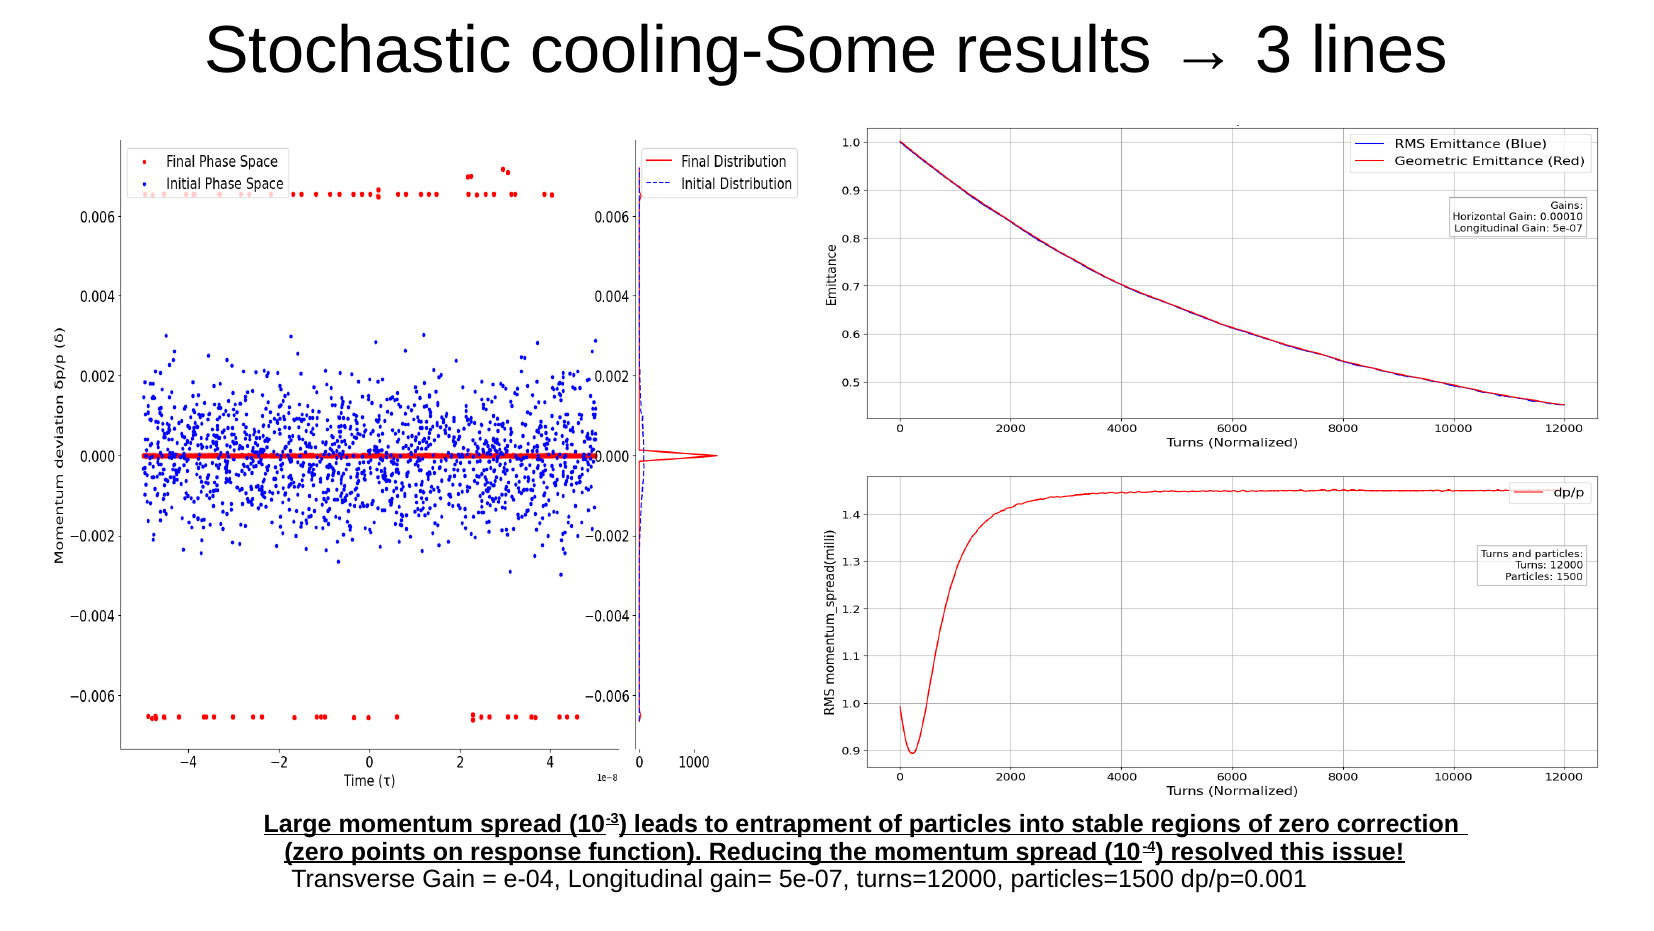

# Stochastic cooling-Some results → 3 lines
 Large momentum spread (10-3) leads to entrapment of particles into stable regions of zero correction
 (zero points on response function). Reducing the momentum spread (10-4) resolved this issue!
 Transverse Gain = e-04, Longitudinal gain= 5e-07, turns=12000, particles=1500 dp/p=0.001